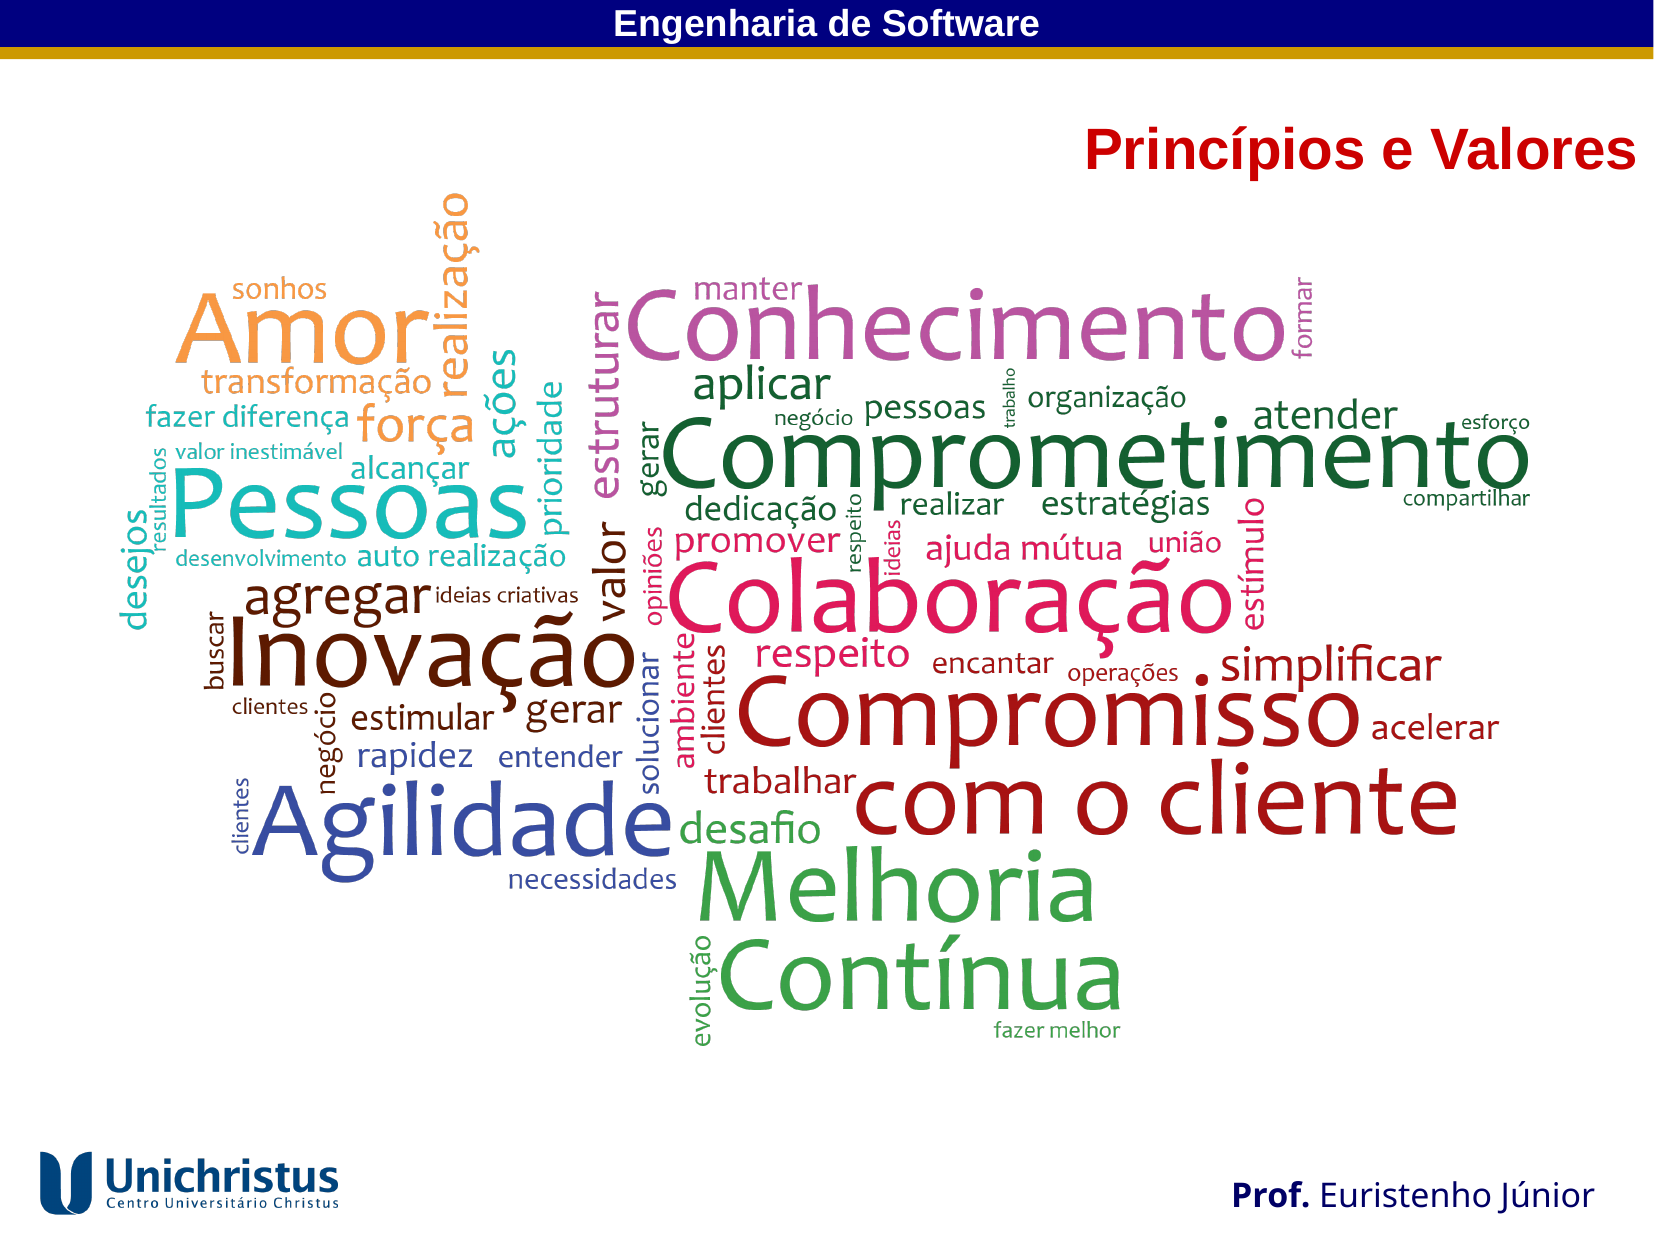

Engenharia de Software
Princípios e Valores
Prof. Euristenho Júnior